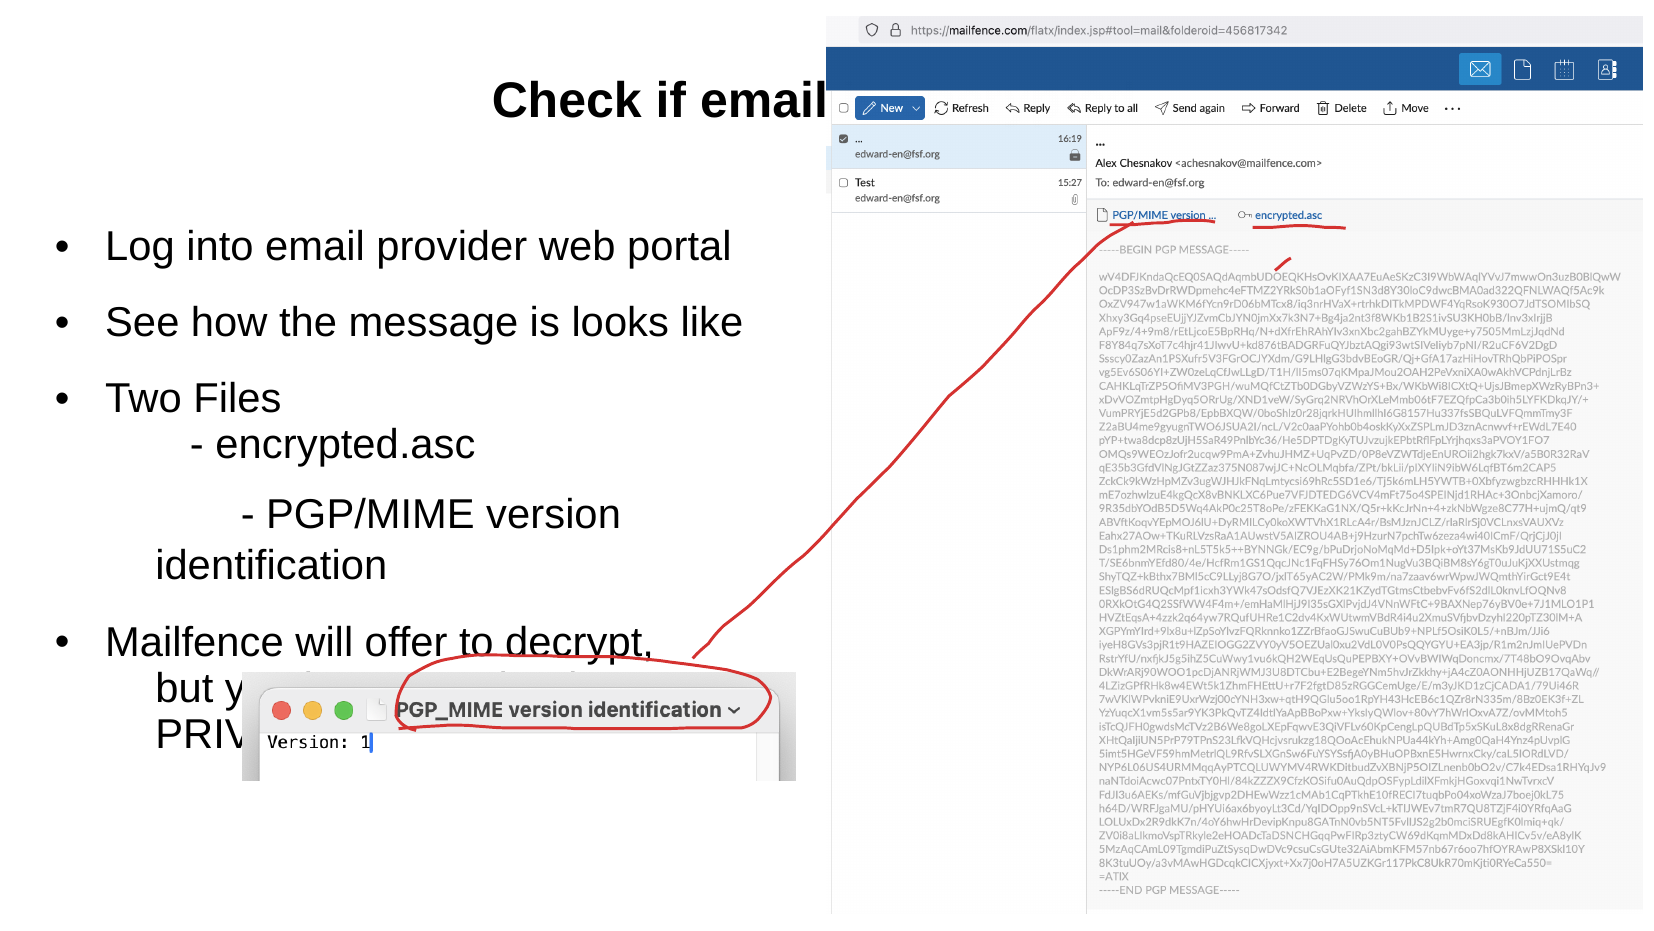

# Check if email is encrypted
Log into email provider web portal
See how the message is looks like
Two Files
 - encrypted.asc
 - PGP/MIME version identification
Mailfence will offer to decrypt,
but you have to upload your PRIVATE Key